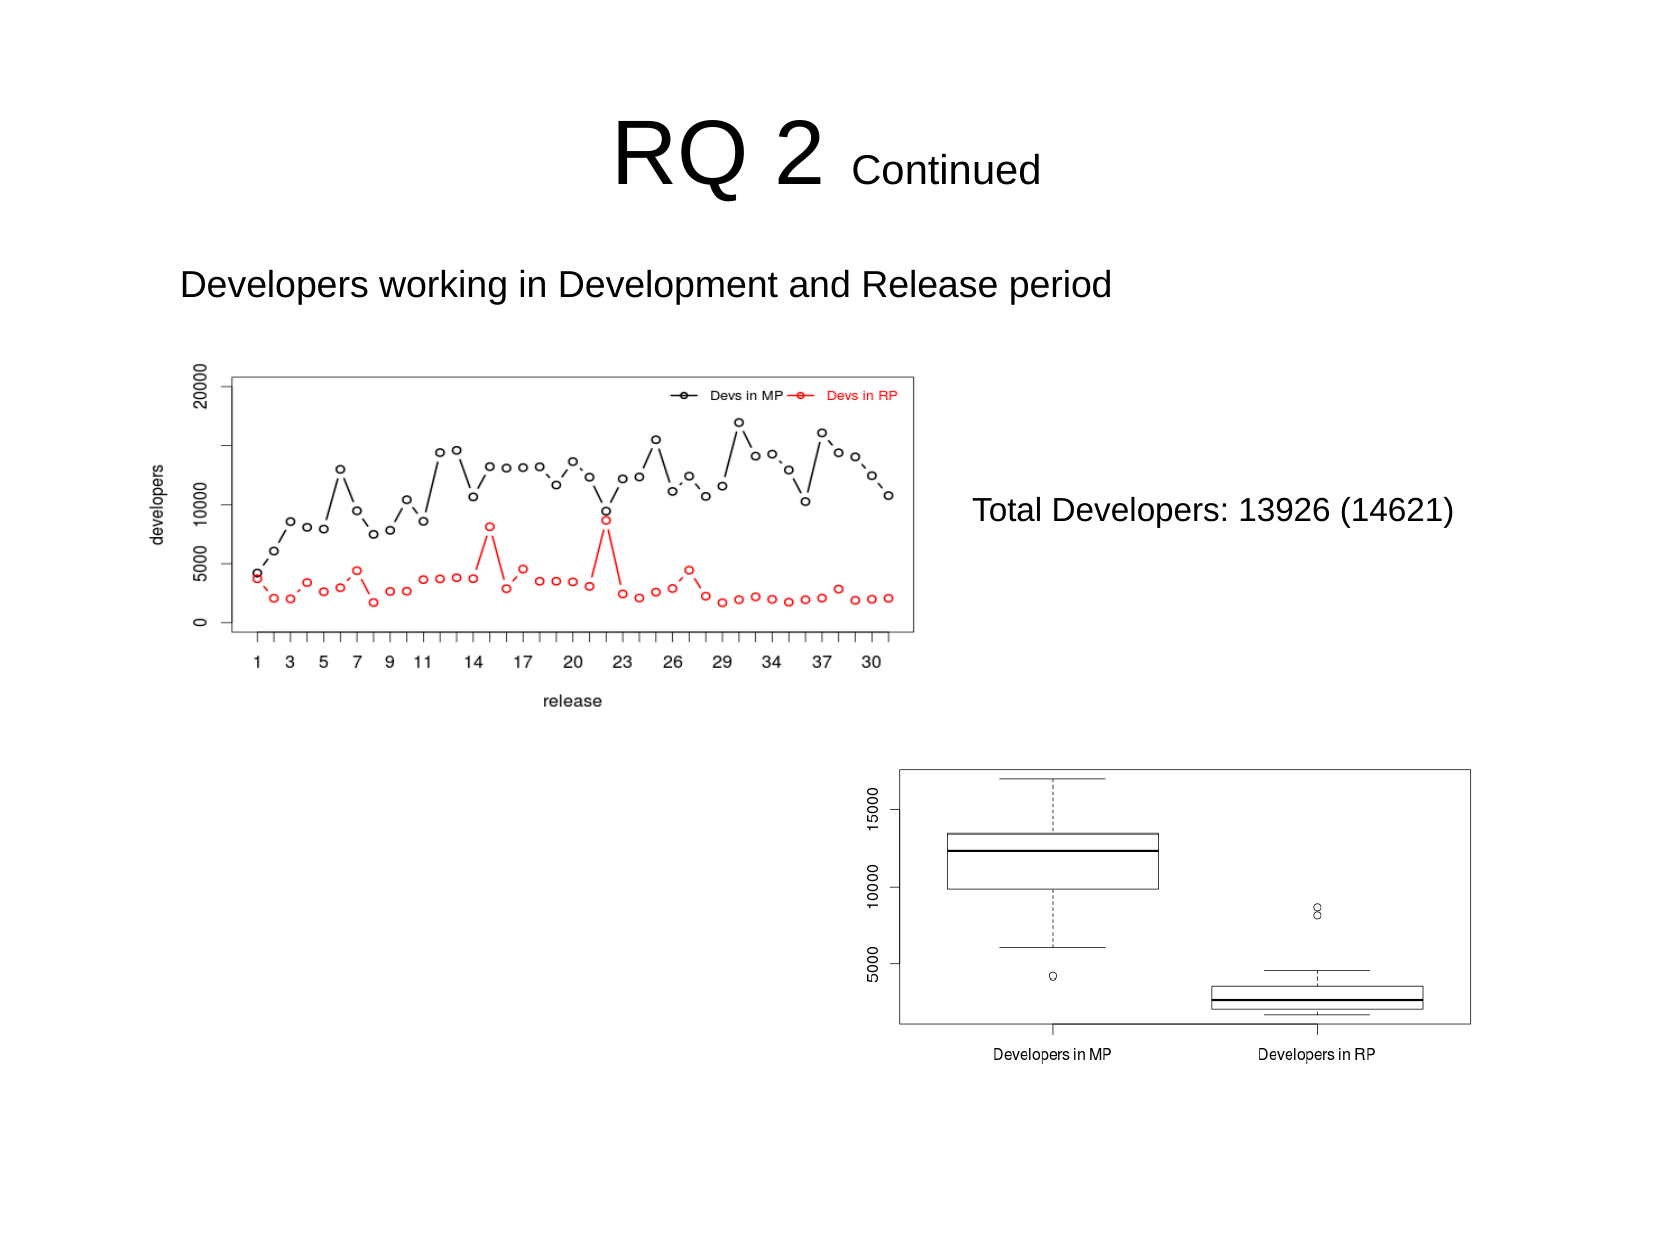

# RQ 2 Continued
Developers working in Development and Release period
Total Developers: 13926 (14621)